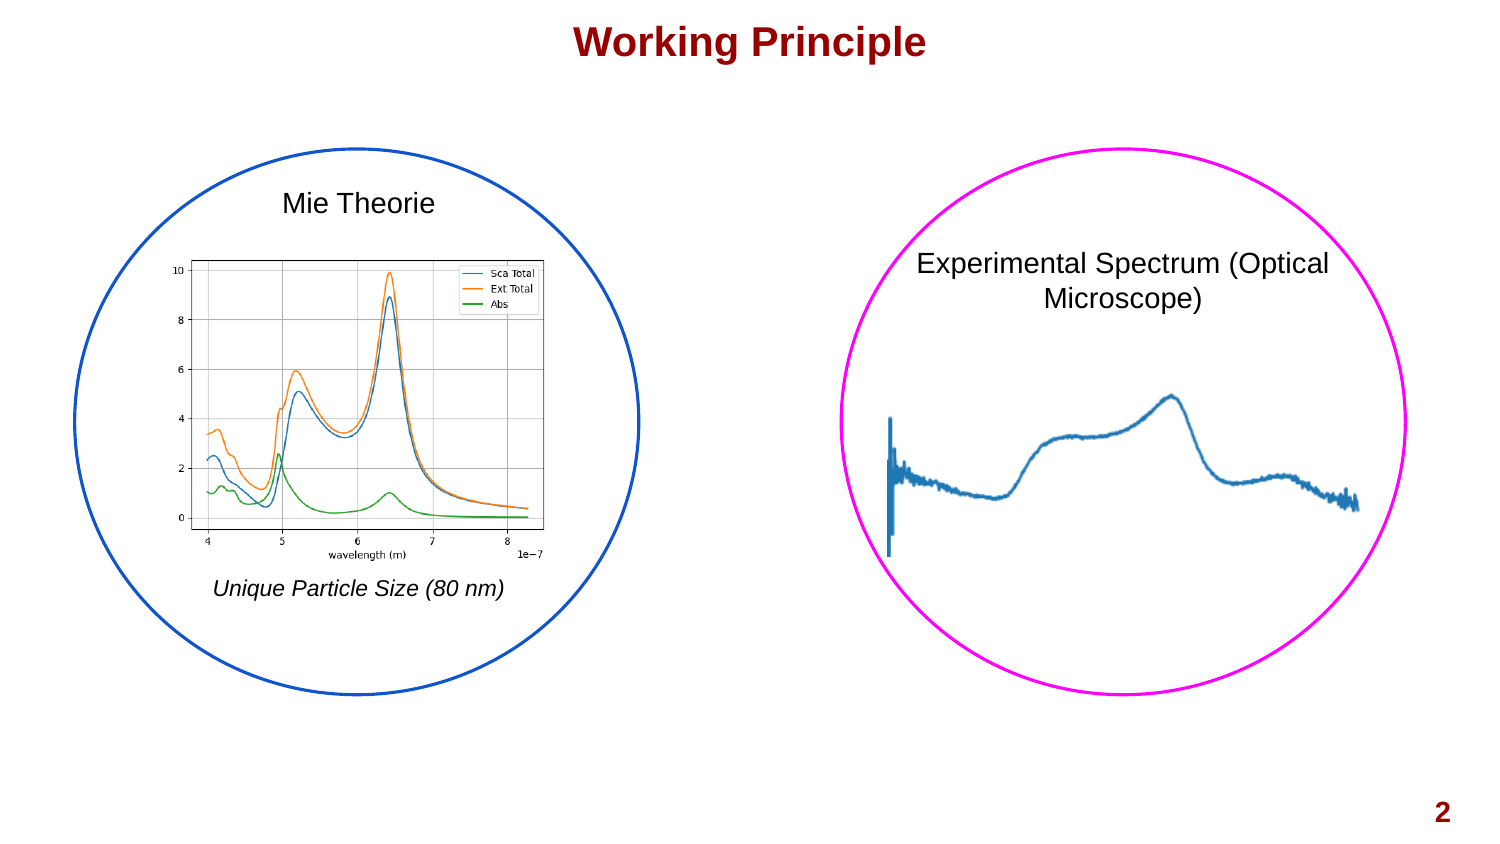

Working Principle
Mie Theorie
Experimental Spectrum (Optical Microscope)
Unique Particle Size (80 nm)
2